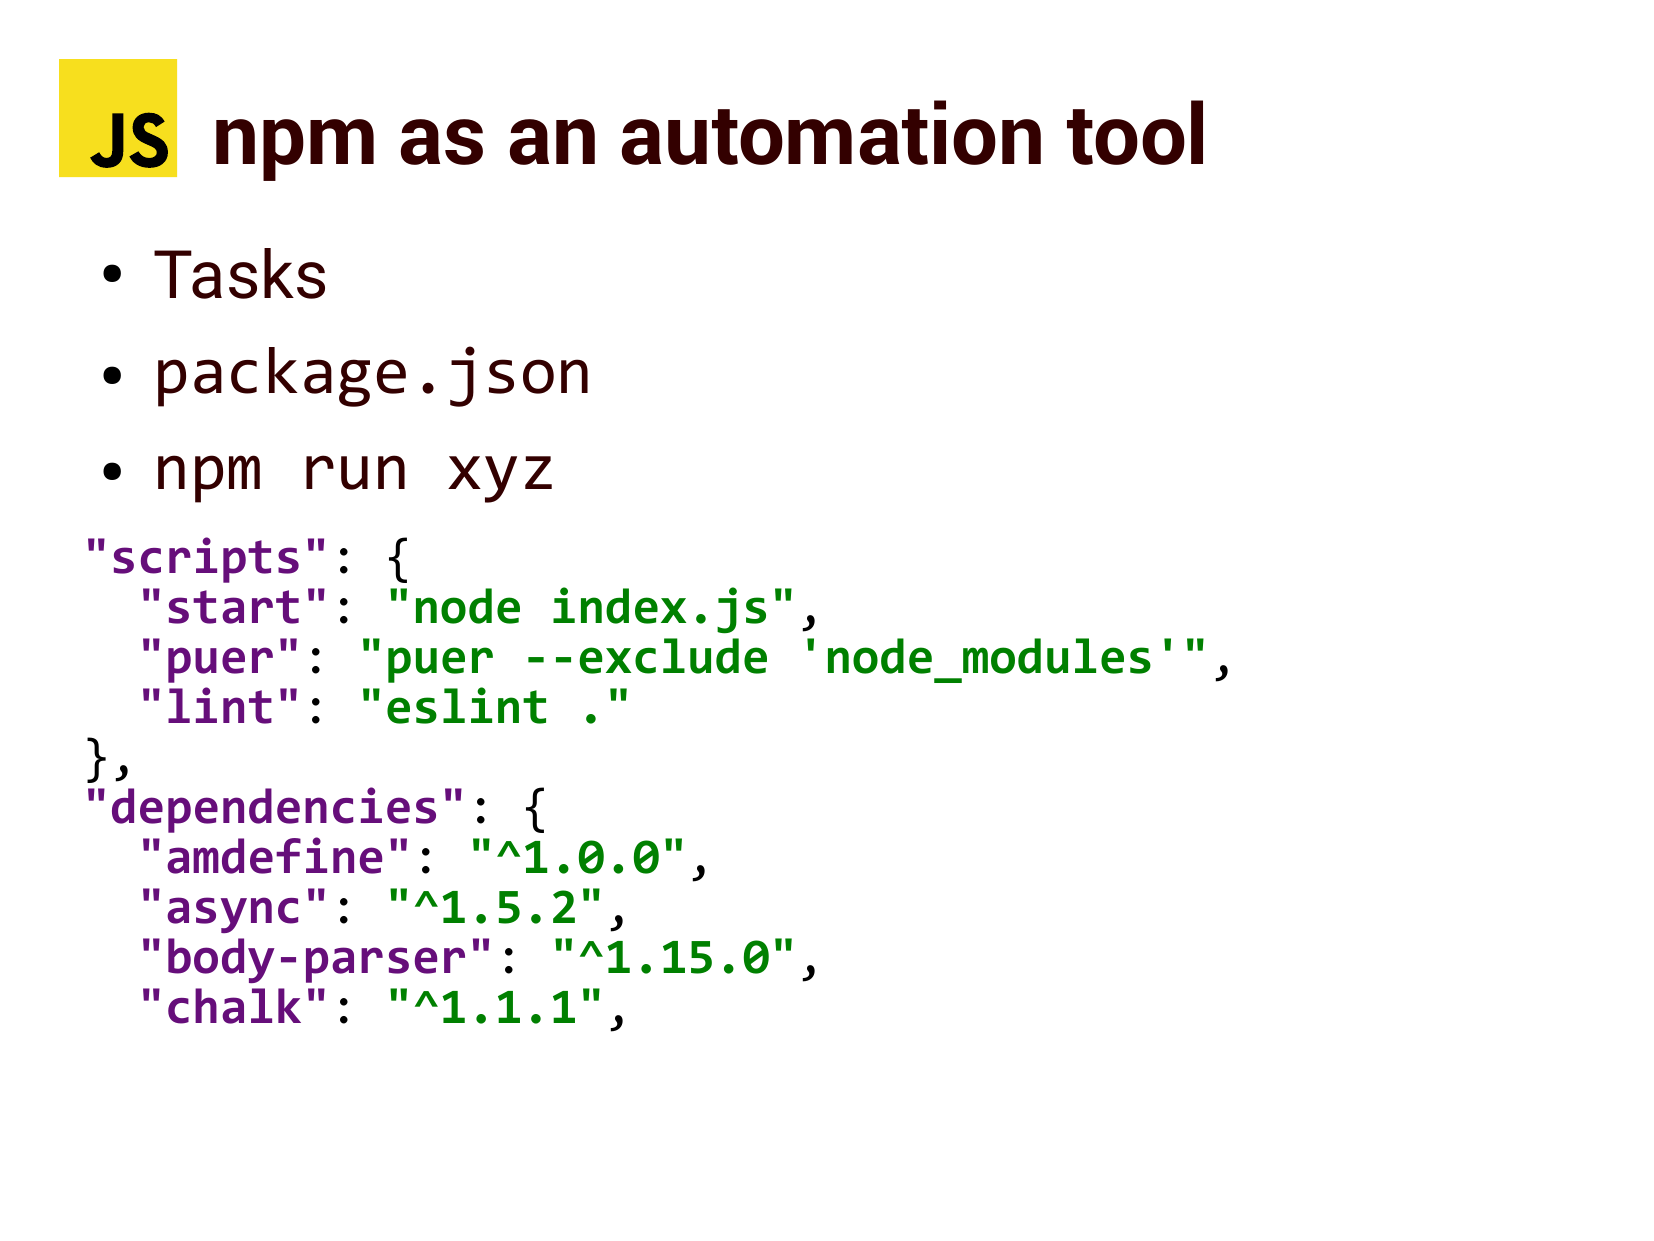

# npm as an automation tool
Tasks
package.json
npm run xyz
"scripts": {
 "start": "node index.js",
 "puer": "puer --exclude 'node_modules'",
 "lint": "eslint ."
},
"dependencies": {
 "amdefine": "^1.0.0",
 "async": "^1.5.2",
 "body-parser": "^1.15.0",
 "chalk": "^1.1.1",